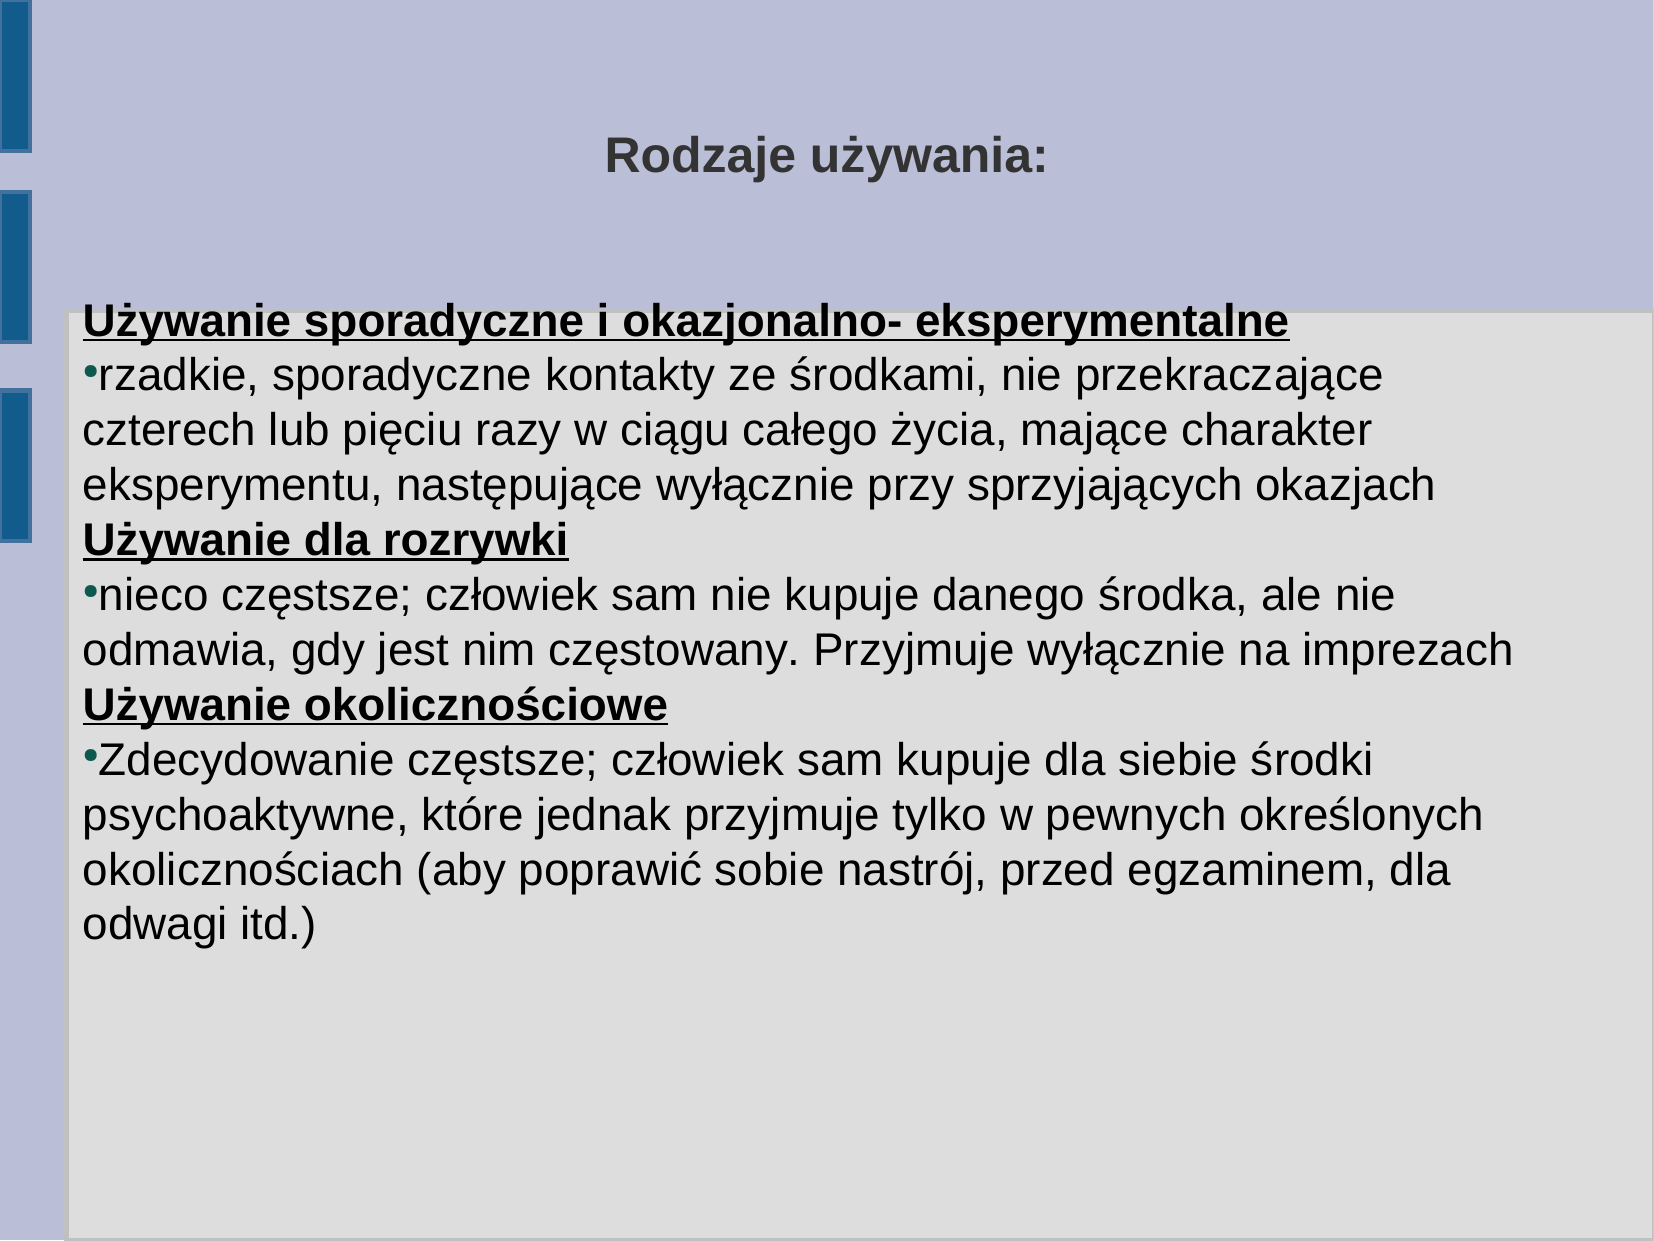

# Rodzaje używania:
Używanie sporadyczne i okazjonalno- eksperymentalne
rzadkie, sporadyczne kontakty ze środkami, nie przekraczające czterech lub pięciu razy w ciągu całego życia, mające charakter eksperymentu, następujące wyłącznie przy sprzyjających okazjach
Używanie dla rozrywki
nieco częstsze; człowiek sam nie kupuje danego środka, ale nie odmawia, gdy jest nim częstowany. Przyjmuje wyłącznie na imprezach
Używanie okolicznościowe
Zdecydowanie częstsze; człowiek sam kupuje dla siebie środki psychoaktywne, które jednak przyjmuje tylko w pewnych określonych okolicznościach (aby poprawić sobie nastrój, przed egzaminem, dla odwagi itd.)